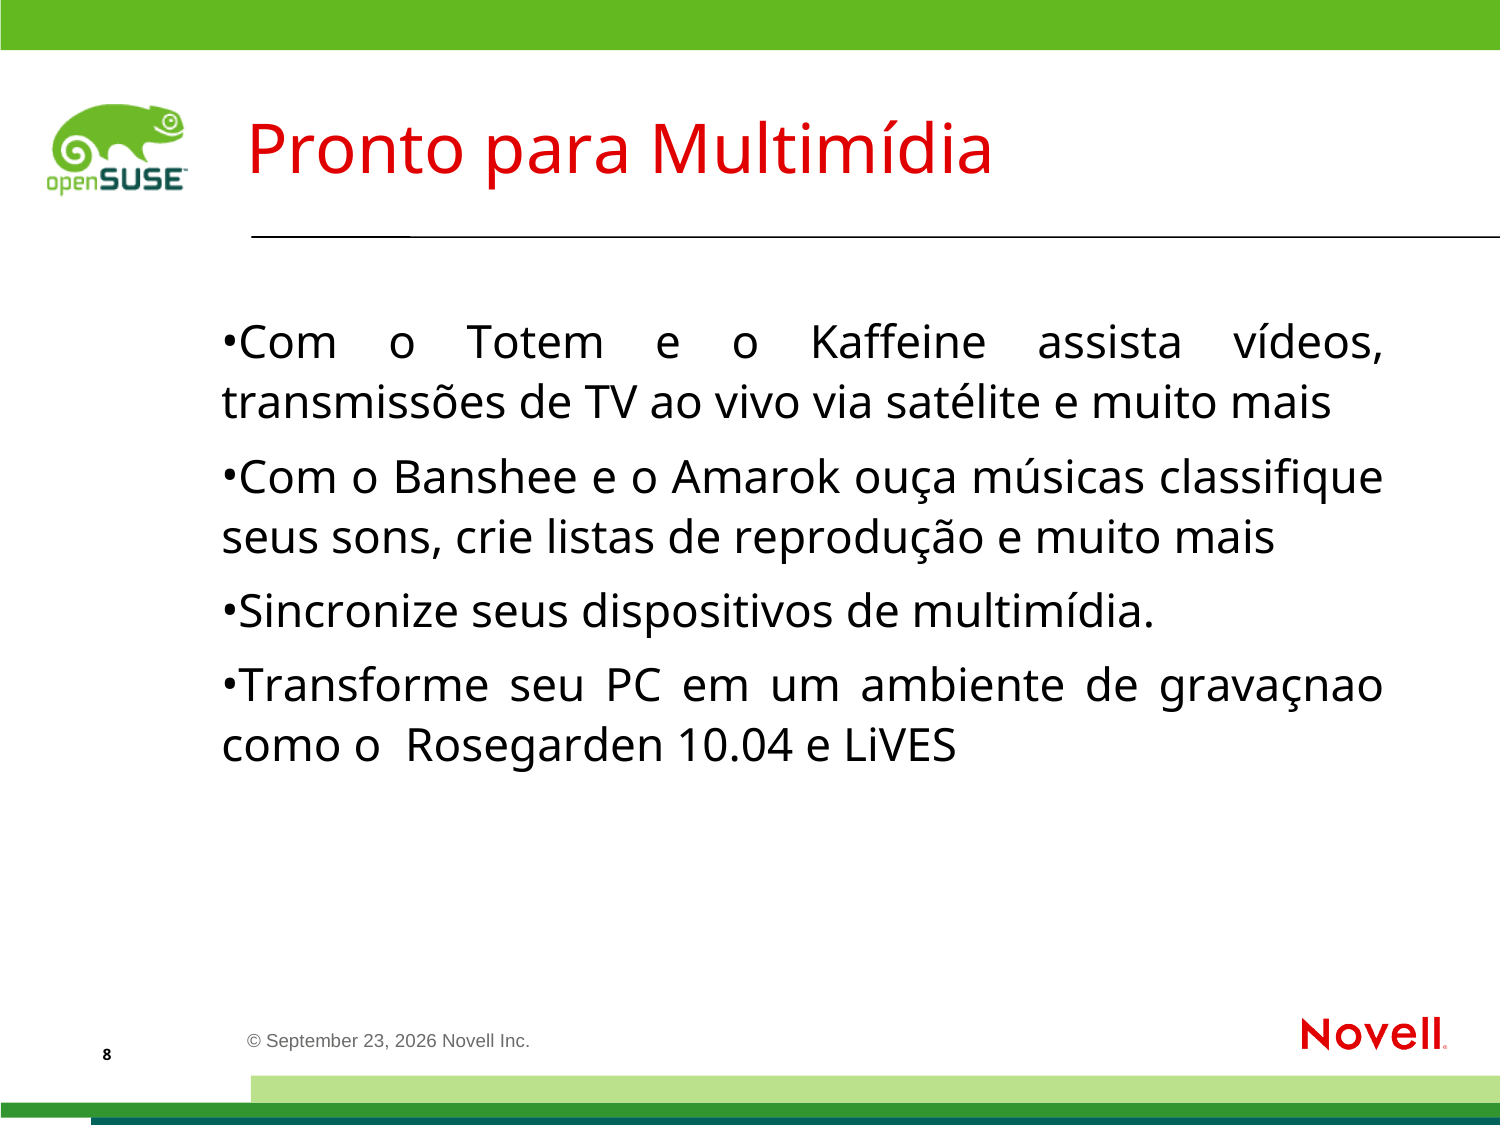

# Pronto para Multimídia
Com o Totem e o Kaffeine assista vídeos, transmissões de TV ao vivo via satélite e muito mais
Com o Banshee e o Amarok ouça músicas classifique seus sons, crie listas de reprodução e muito mais
Sincronize seus dispositivos de multimídia.
Transforme seu PC em um ambiente de gravaçnao como o Rosegarden 10.04 e LiVES